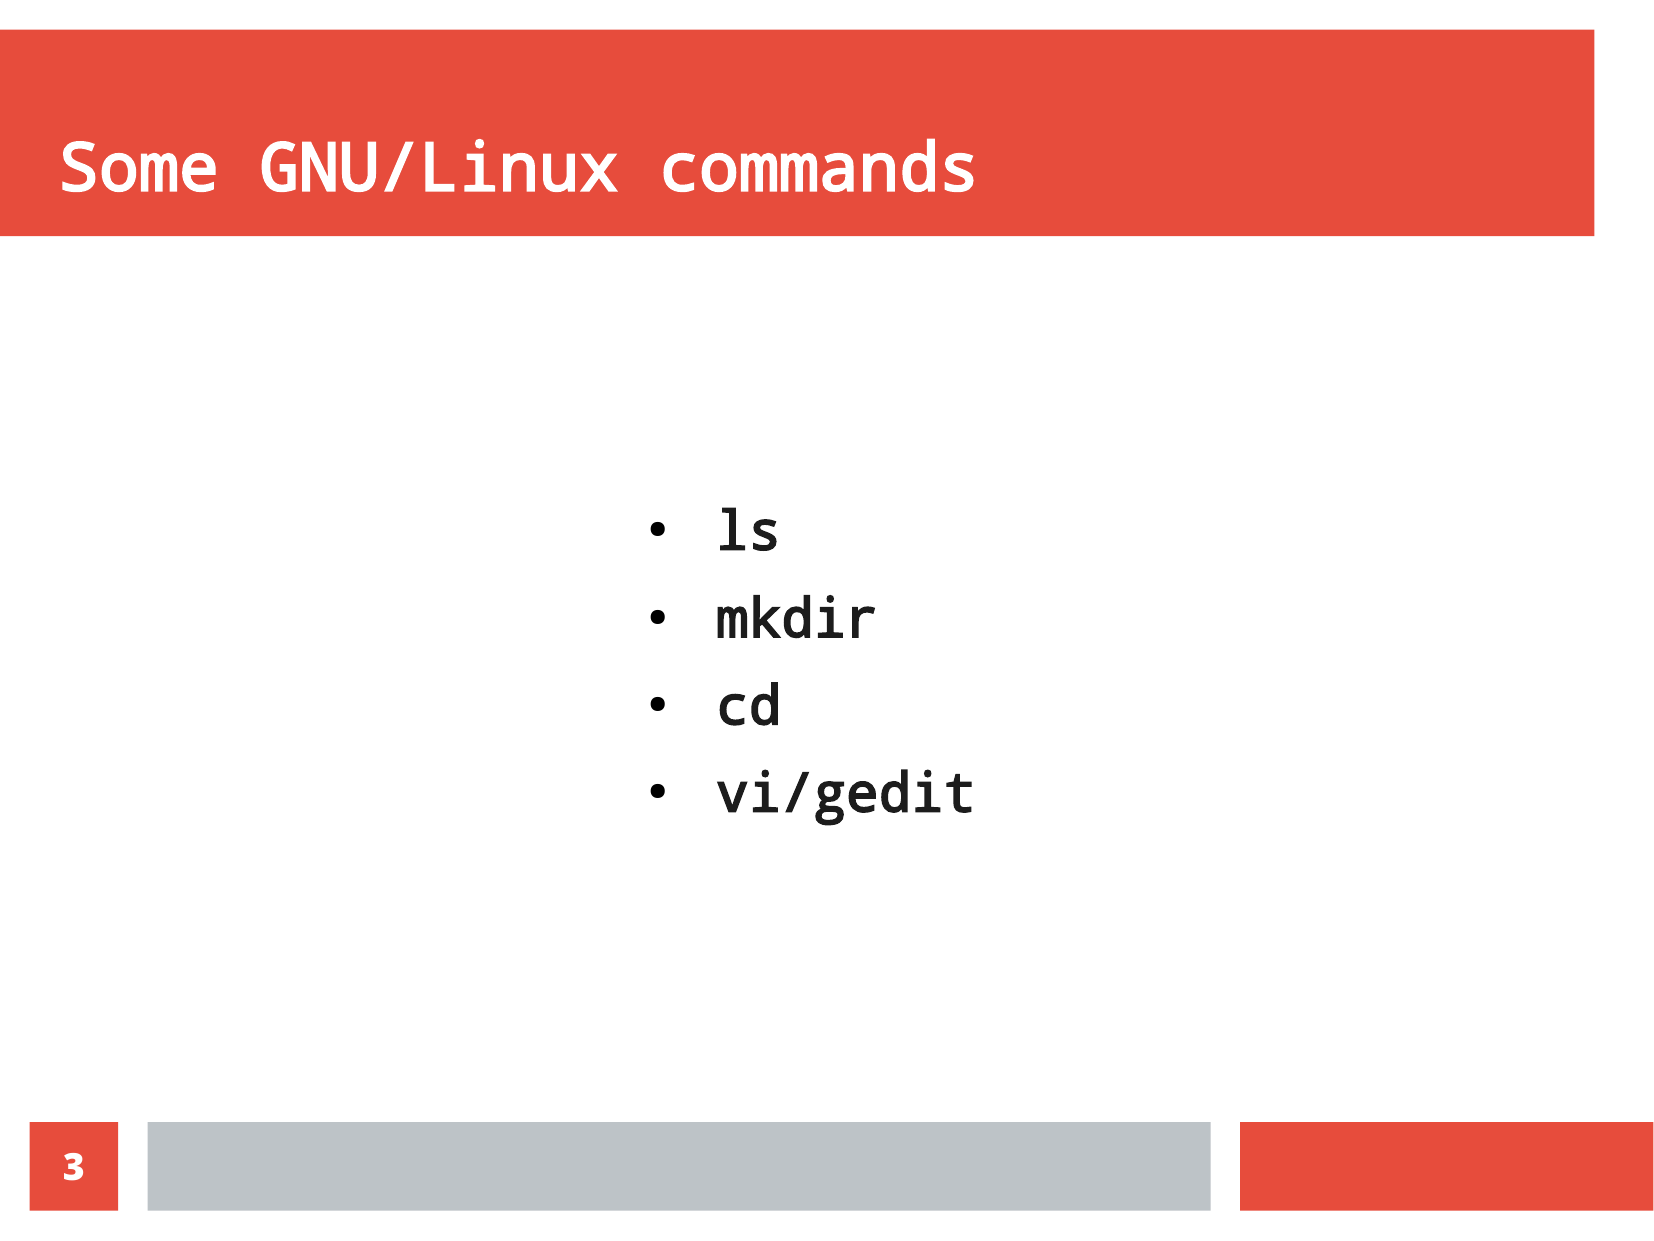

# Some GNU/Linux commands
 ls
 mkdir
 cd
 vi/gedit
3